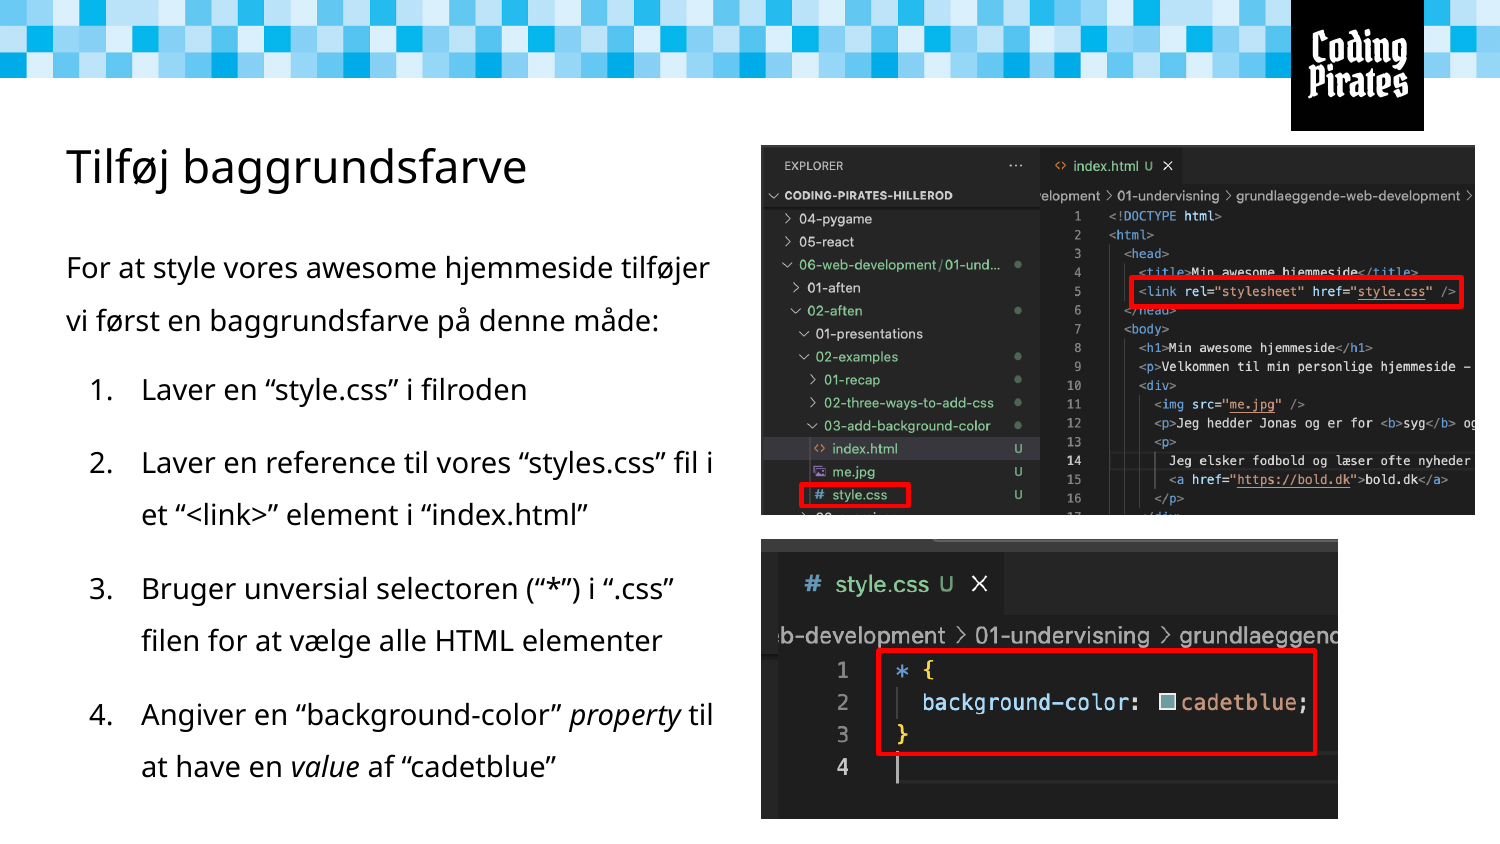

# Tilføj baggrundsfarve
For at style vores awesome hjemmeside tilføjer vi først en baggrundsfarve på denne måde:
Laver en “style.css” i filroden
Laver en reference til vores “styles.css” fil i et “<link>” element i “index.html”
Bruger unversial selectoren (“*”) i “.css” filen for at vælge alle HTML elementer
Angiver en “background-color” property til at have en value af “cadetblue”